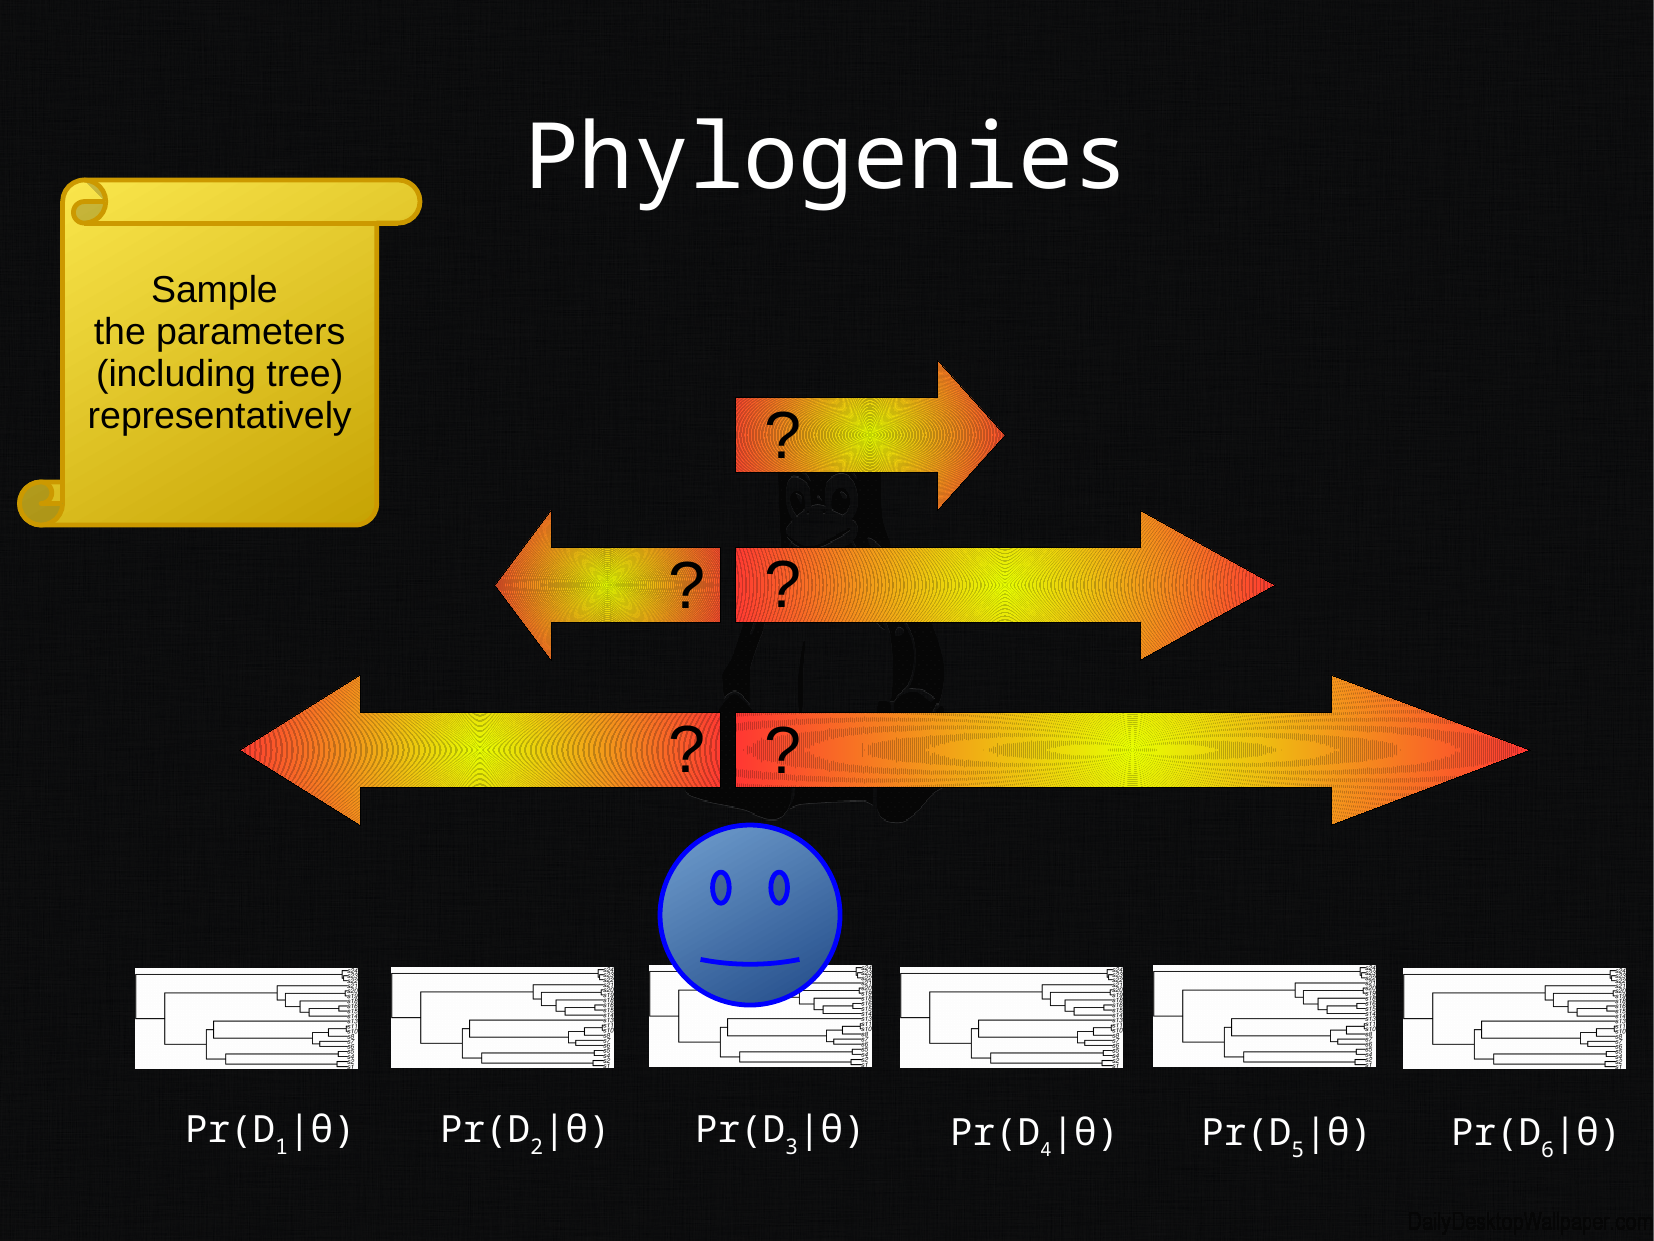

# Phylogenies
Sample
the parameters
(including tree)
representatively
?
?
?
?
?
Pr(D1|θ)
Pr(D2|θ)
Pr(D3|θ)
Pr(D4|θ)
Pr(D5|θ)
Pr(D6|θ)